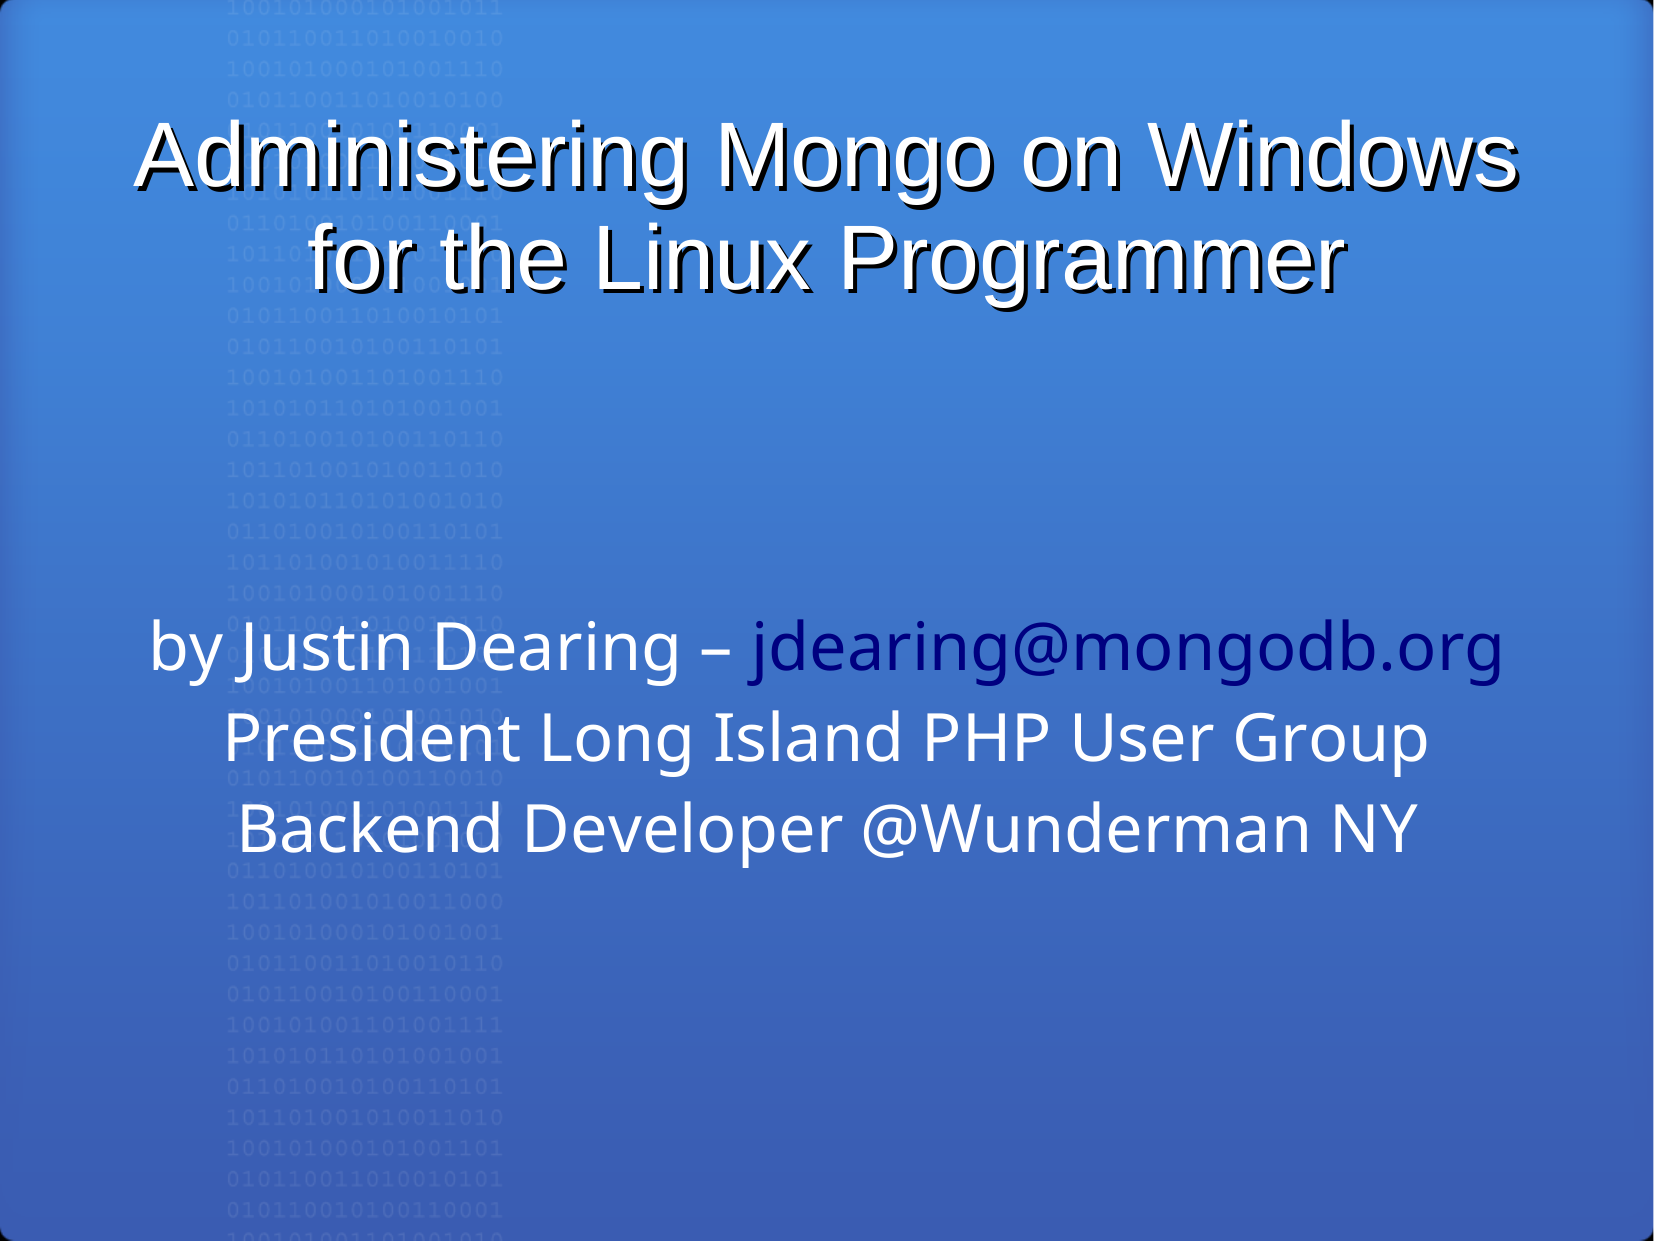

# Administering Mongo on Windows for the Linux Programmer
by Justin Dearing – jdearing@mongodb.org
President Long Island PHP User Group
Backend Developer @Wunderman NY